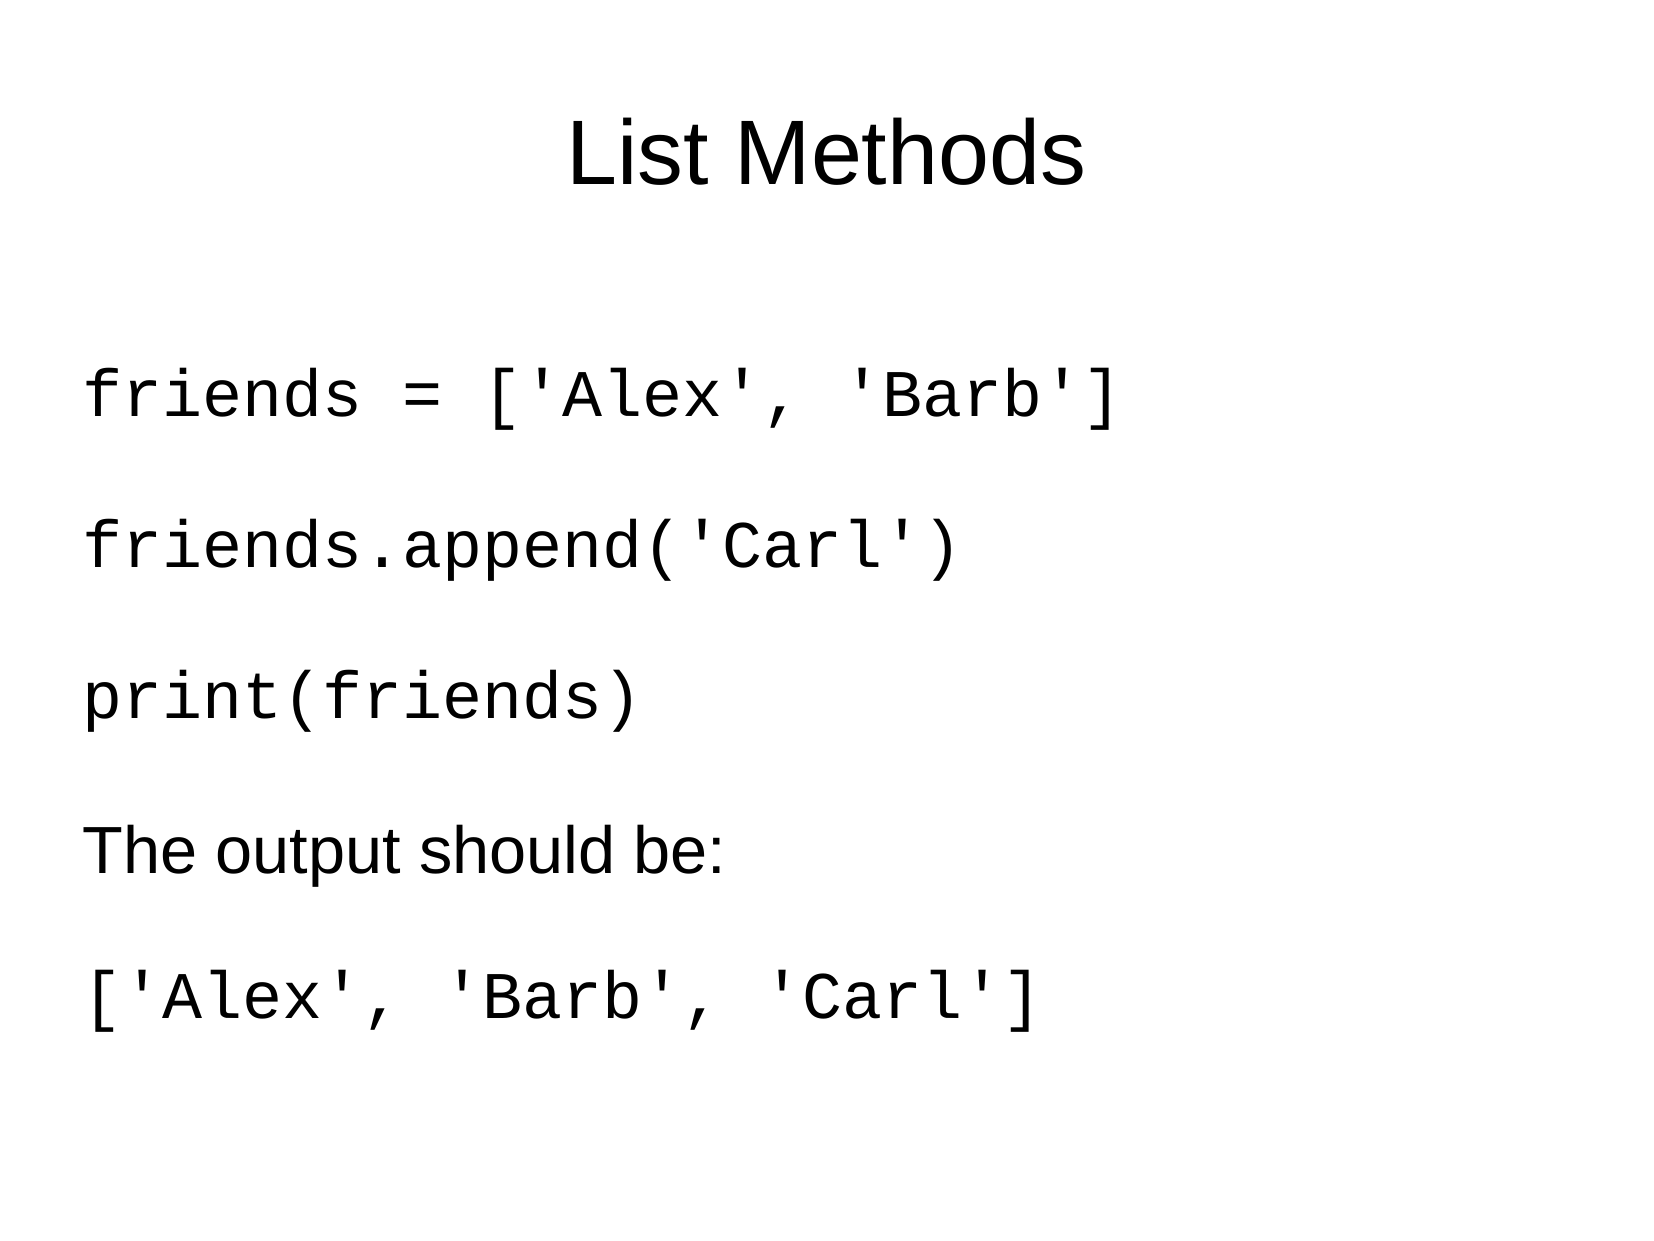

# List Methods
friends = ['Alex', 'Barb']
friends.append('Carl')
print(friends)
The output should be:
['Alex', 'Barb', 'Carl']